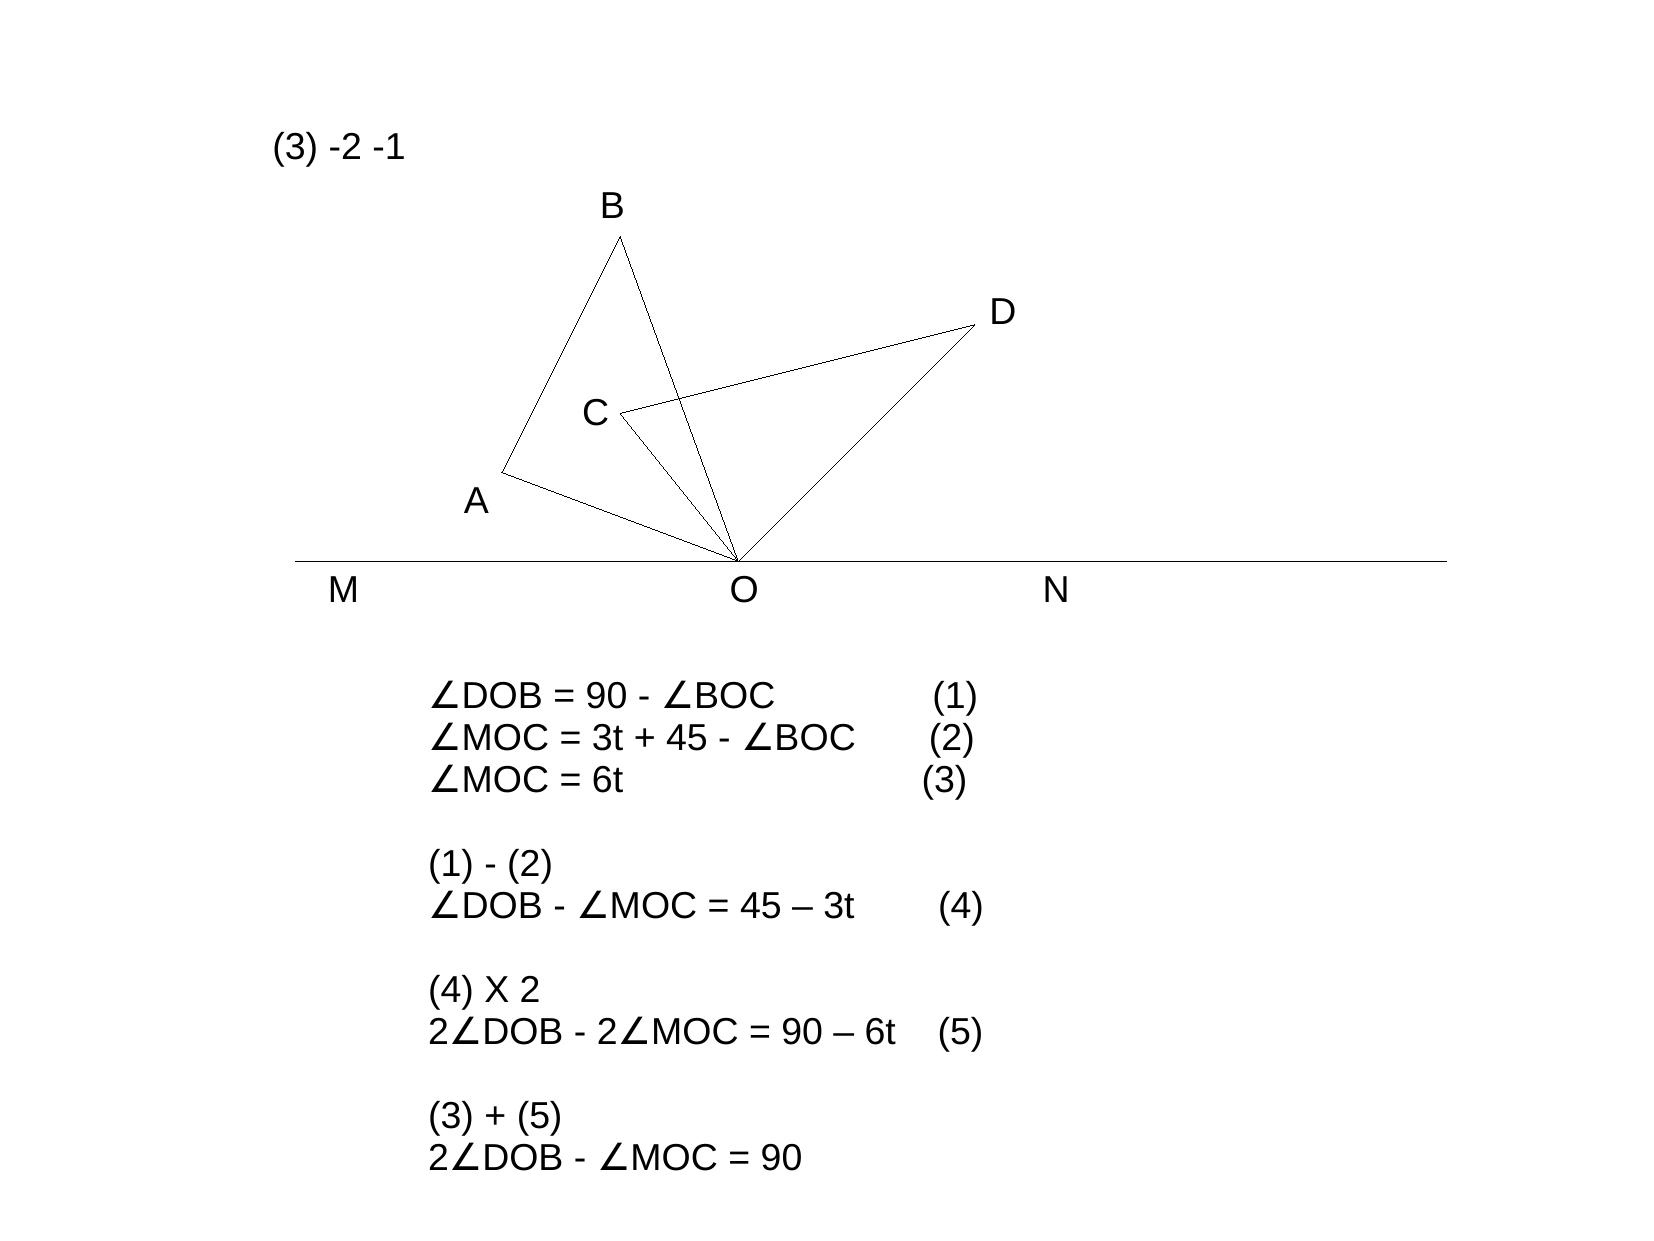

(3) -2 -1
B
D
C
A
M
O
N
∠DOB = 90 - ∠BOC (1)
∠MOC = 3t + 45 - ∠BOC (2)
∠MOC = 6t	 (3)
(1) - (2)
∠DOB - ∠MOC = 45 – 3t (4)
(4) X 2
2∠DOB - 2∠MOC = 90 – 6t (5)
(3) + (5)
2∠DOB - ∠MOC = 90